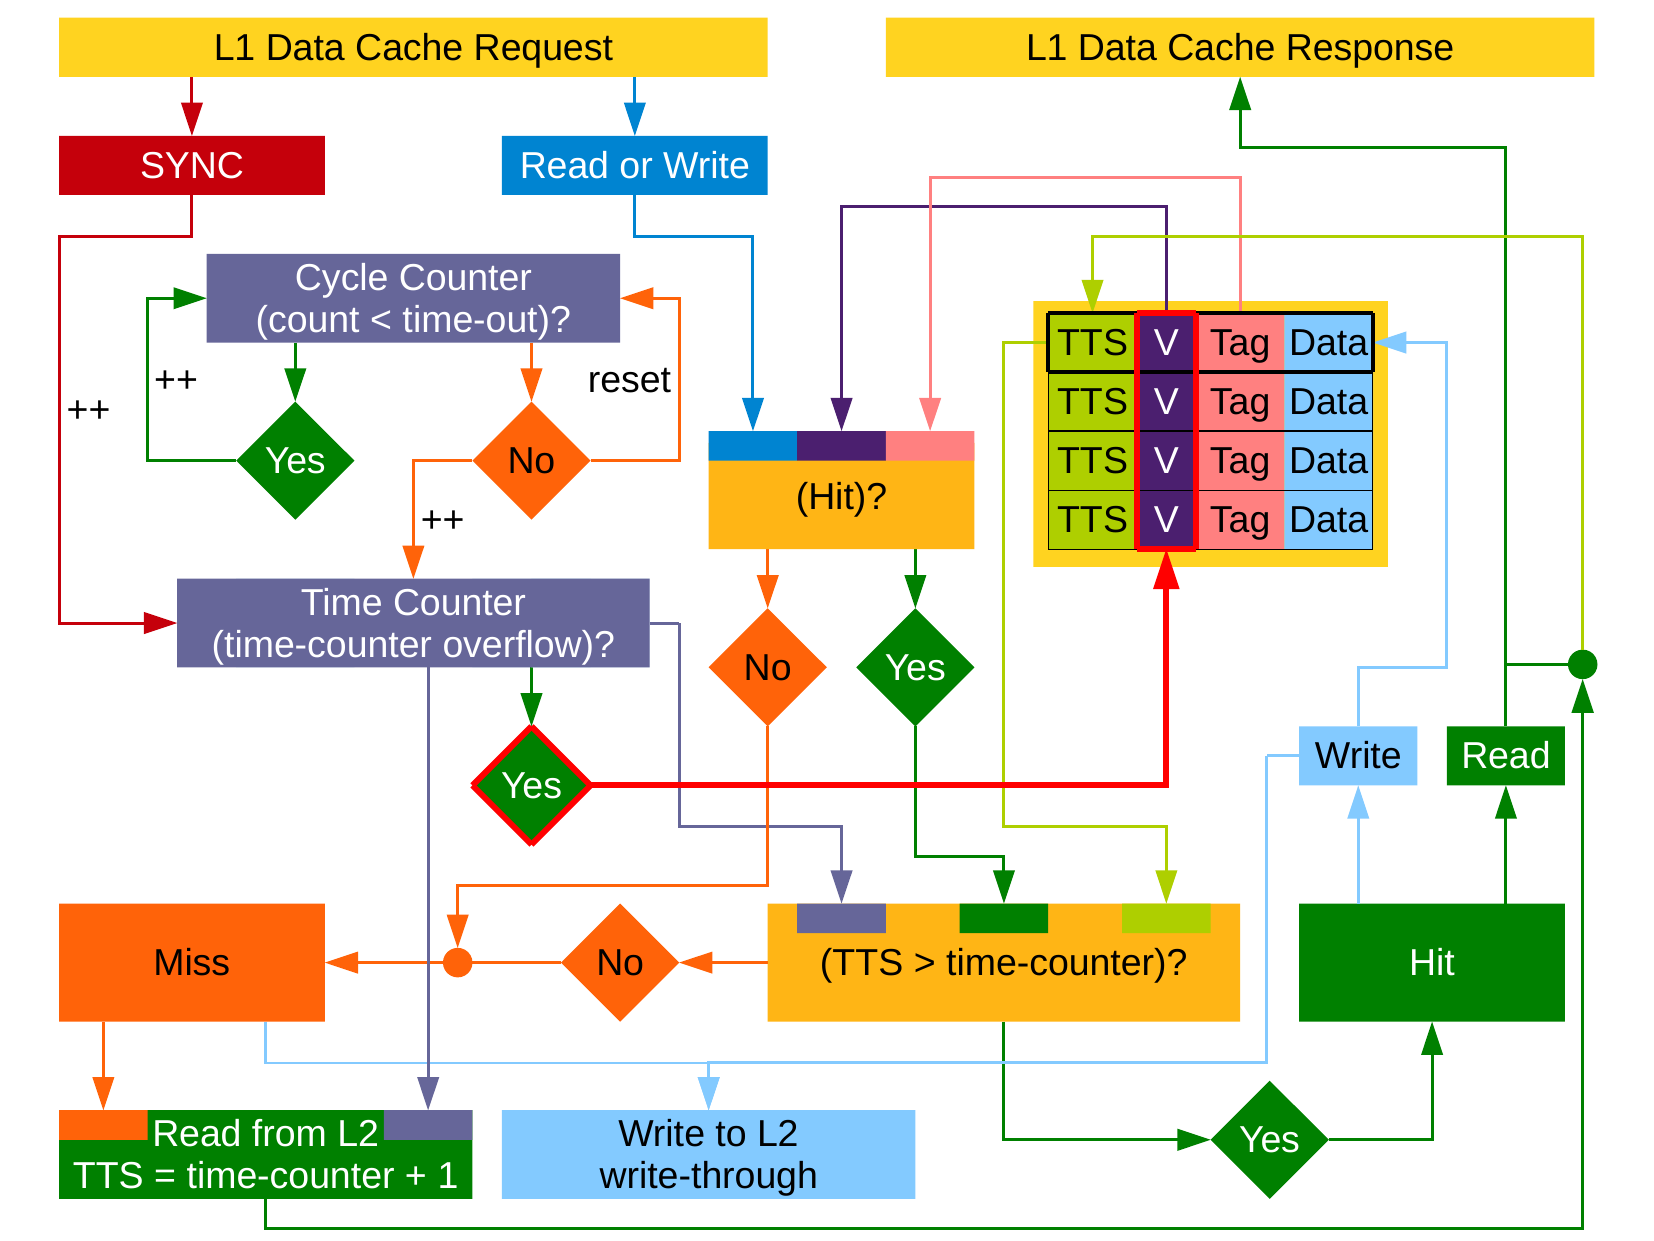

L1 Data Cache Request
L1 Data Cache Response
SYNC
Read or Write
Cycle Counter
(count < time-out)?
TTS
V
Tag
Data
TTS
V
Tag
Data
Yes
No
TTS
V
Tag
Data
(Hit)?
TTS
V
Tag
Data
Time Counter
(time-counter overflow)?
No
Yes
Yes
Write
Read
Miss
No
(TTS > time-counter)?
Hit
Yes
Read from L2
TTS = time-counter + 1
Write to L2
write-through